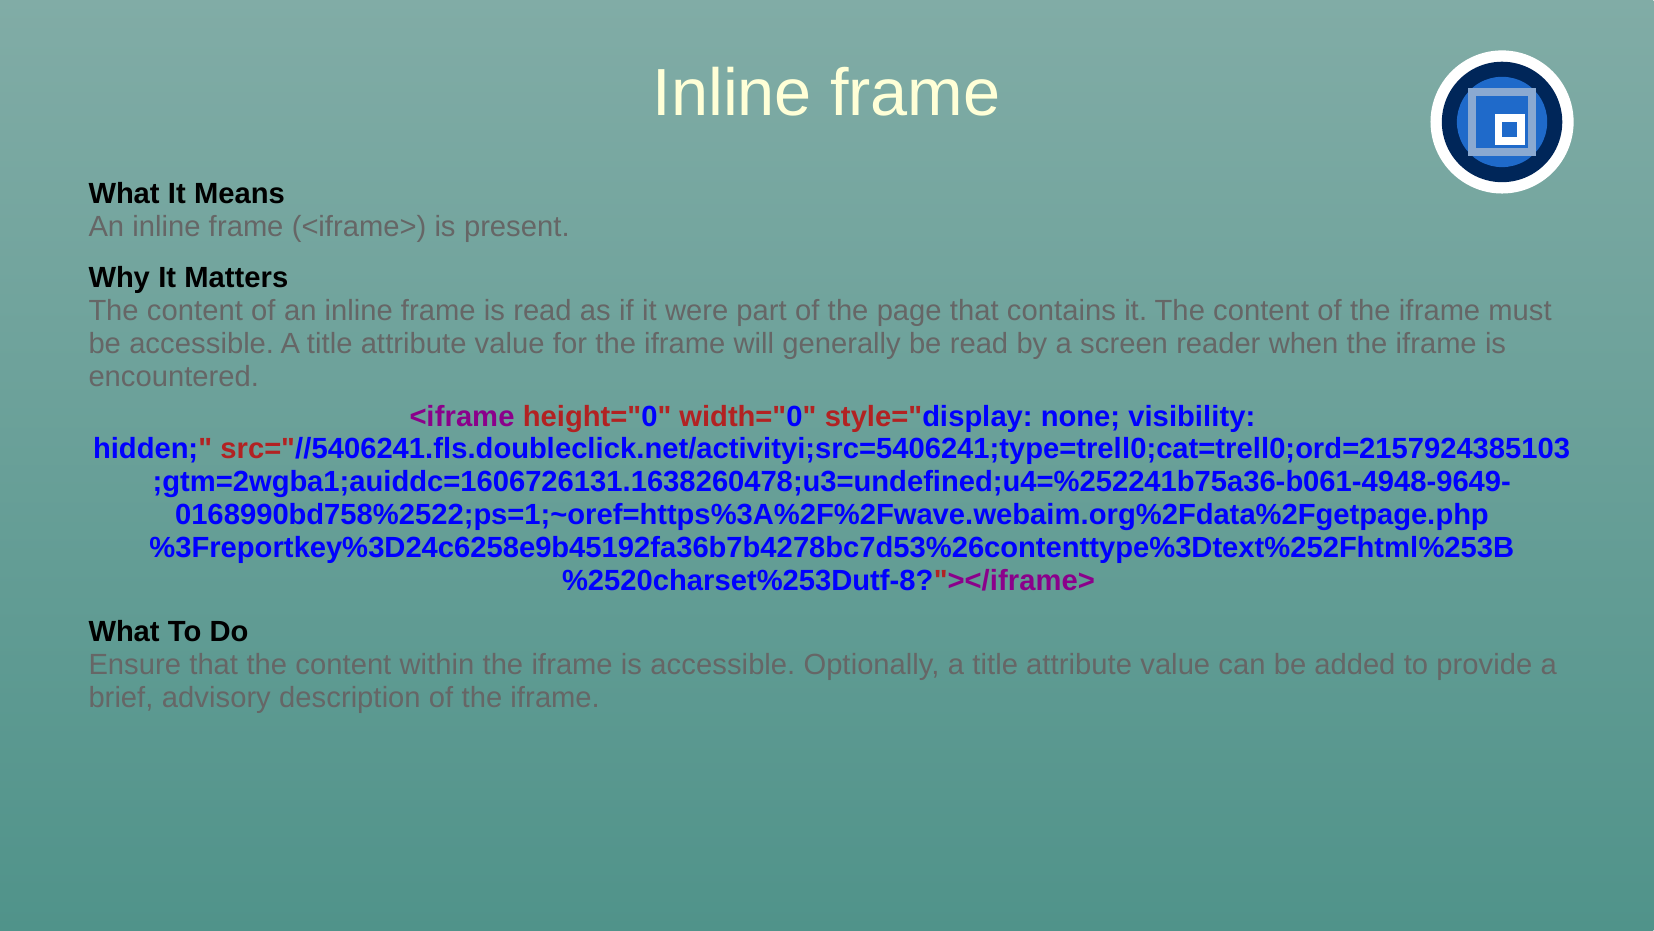

# Inline frame
What It Means
An inline frame (<iframe>) is present.
Why It Matters
The content of an inline frame is read as if it were part of the page that contains it. The content of the iframe must be accessible. A title attribute value for the iframe will generally be read by a screen reader when the iframe is encountered.
<iframe height="0" width="0" style="display: none; visibility: hidden;" src="//5406241.fls.doubleclick.net/activityi;src=5406241;type=trell0;cat=trell0;ord=2157924385103;gtm=2wgba1;auiddc=1606726131.1638260478;u3=undefined;u4=%252241b75a36-b061-4948-9649-0168990bd758%2522;ps=1;~oref=https%3A%2F%2Fwave.webaim.org%2Fdata%2Fgetpage.php%3Freportkey%3D24c6258e9b45192fa36b7b4278bc7d53%26contenttype%3Dtext%252Fhtml%253B%2520charset%253Dutf-8?"></iframe>
What To Do
Ensure that the content within the iframe is accessible. Optionally, a title attribute value can be added to provide a brief, advisory description of the iframe.